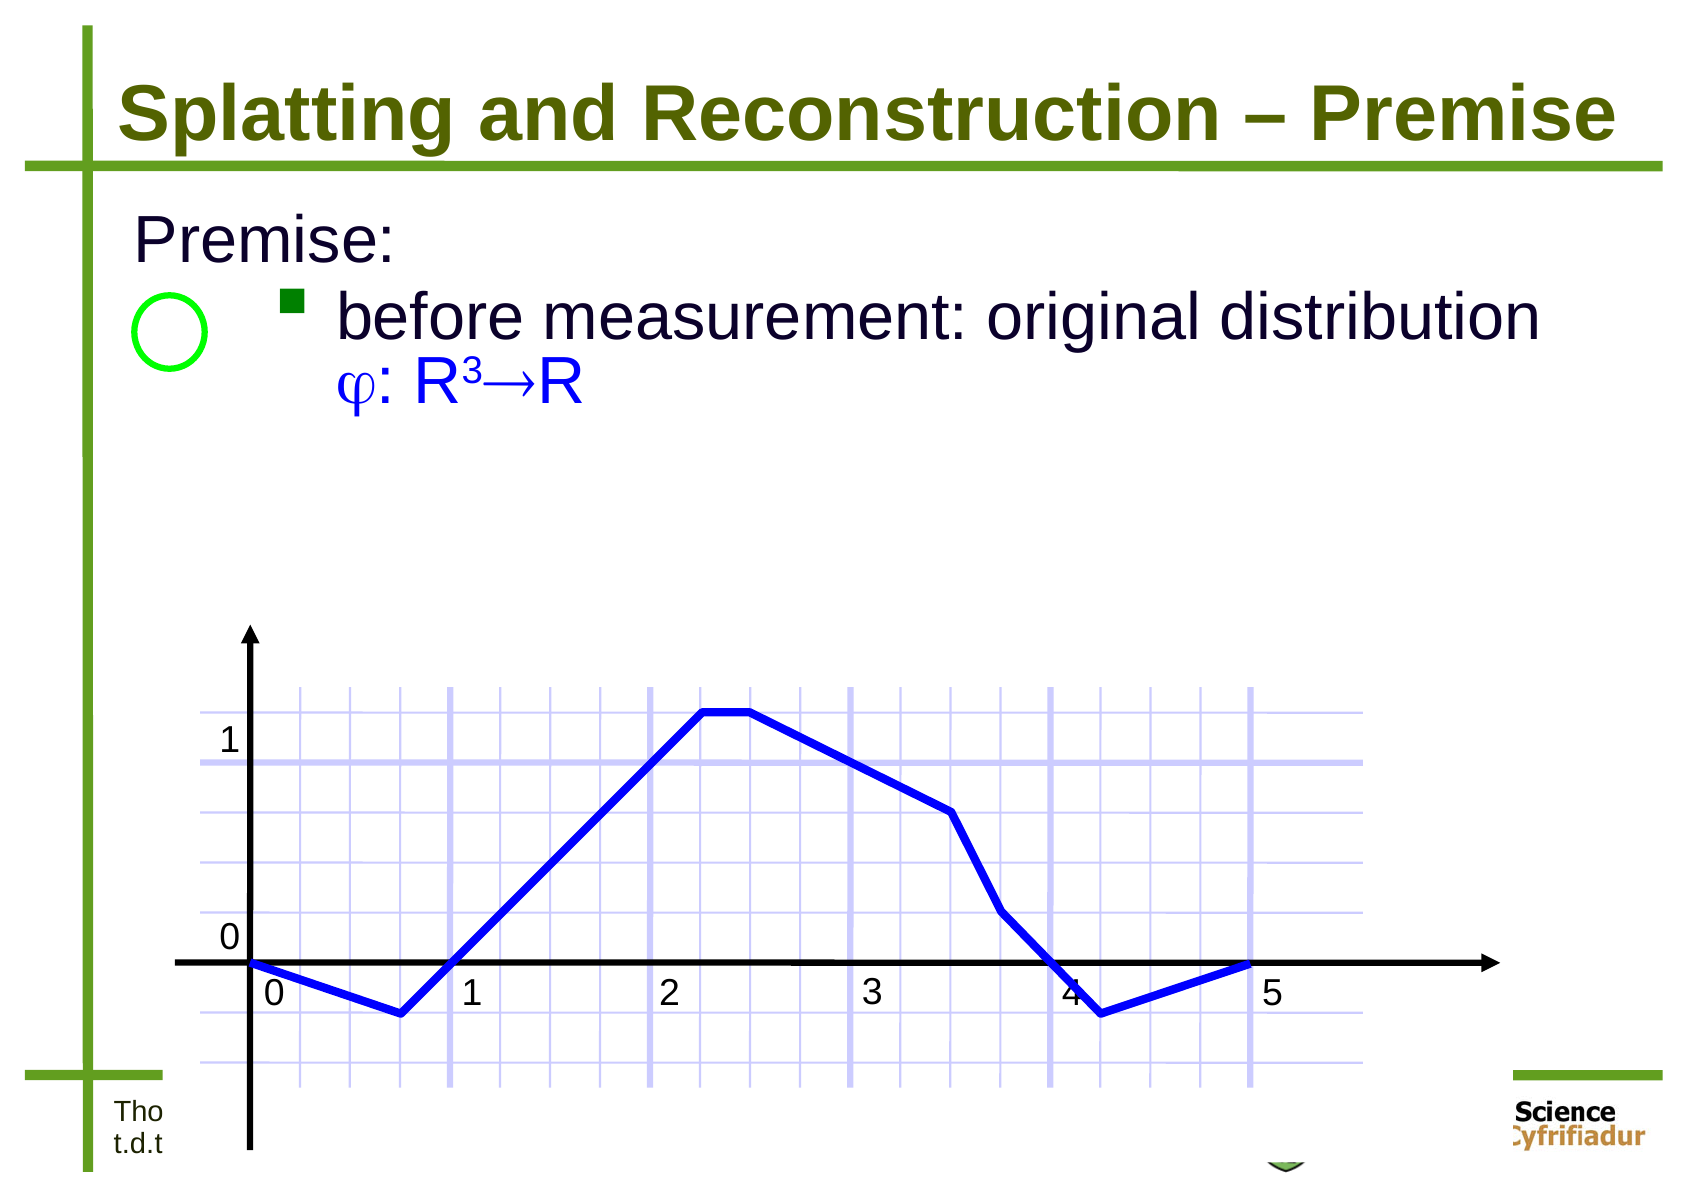

# Splatting and Reconstruction – Premise
Premise:
before measurement: original distribution : R3R
1
0
3
0
1
2
4
5